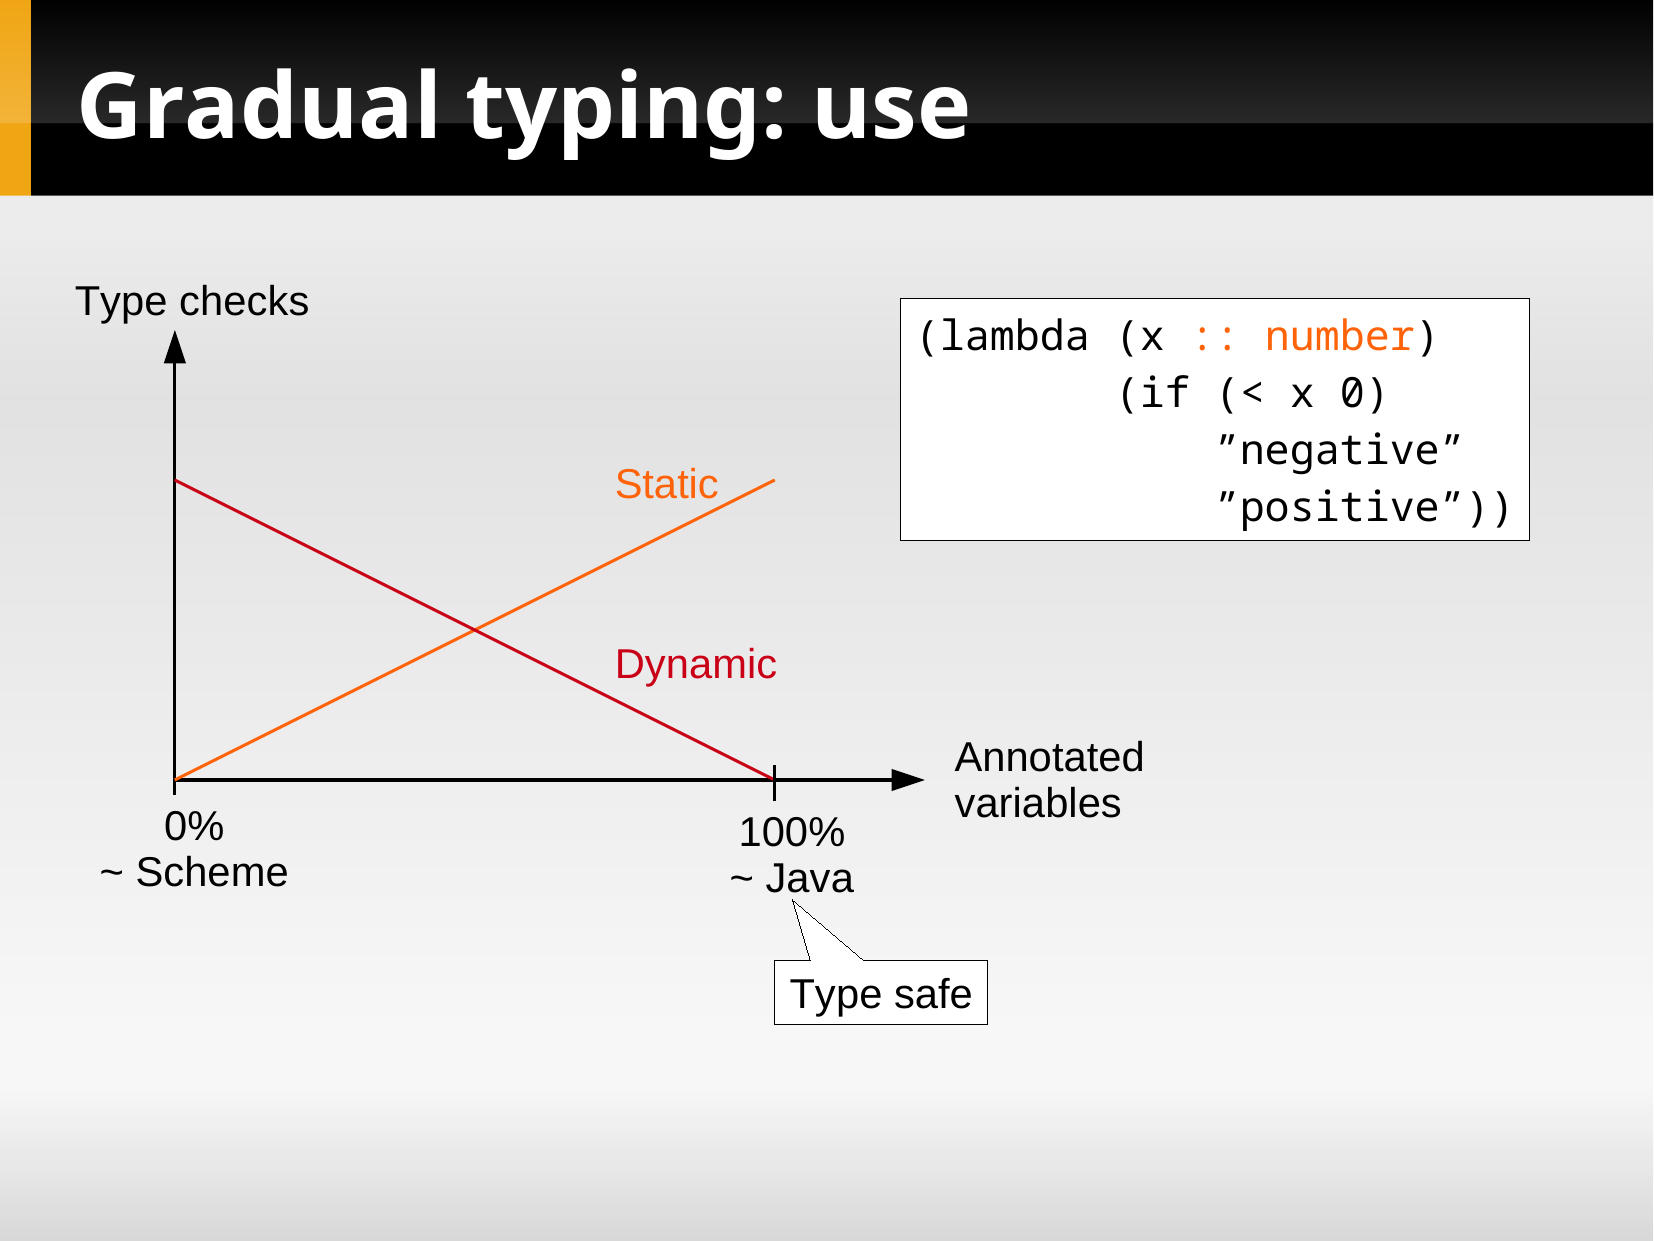

# Gradual typing: use
Type checks
(lambda (x :: number)
 (if (< x 0)
 ”negative”
 ”positive”))
Static
Dynamic
Annotated
variables
0%
~ Scheme
100%
~ Java
Type safe